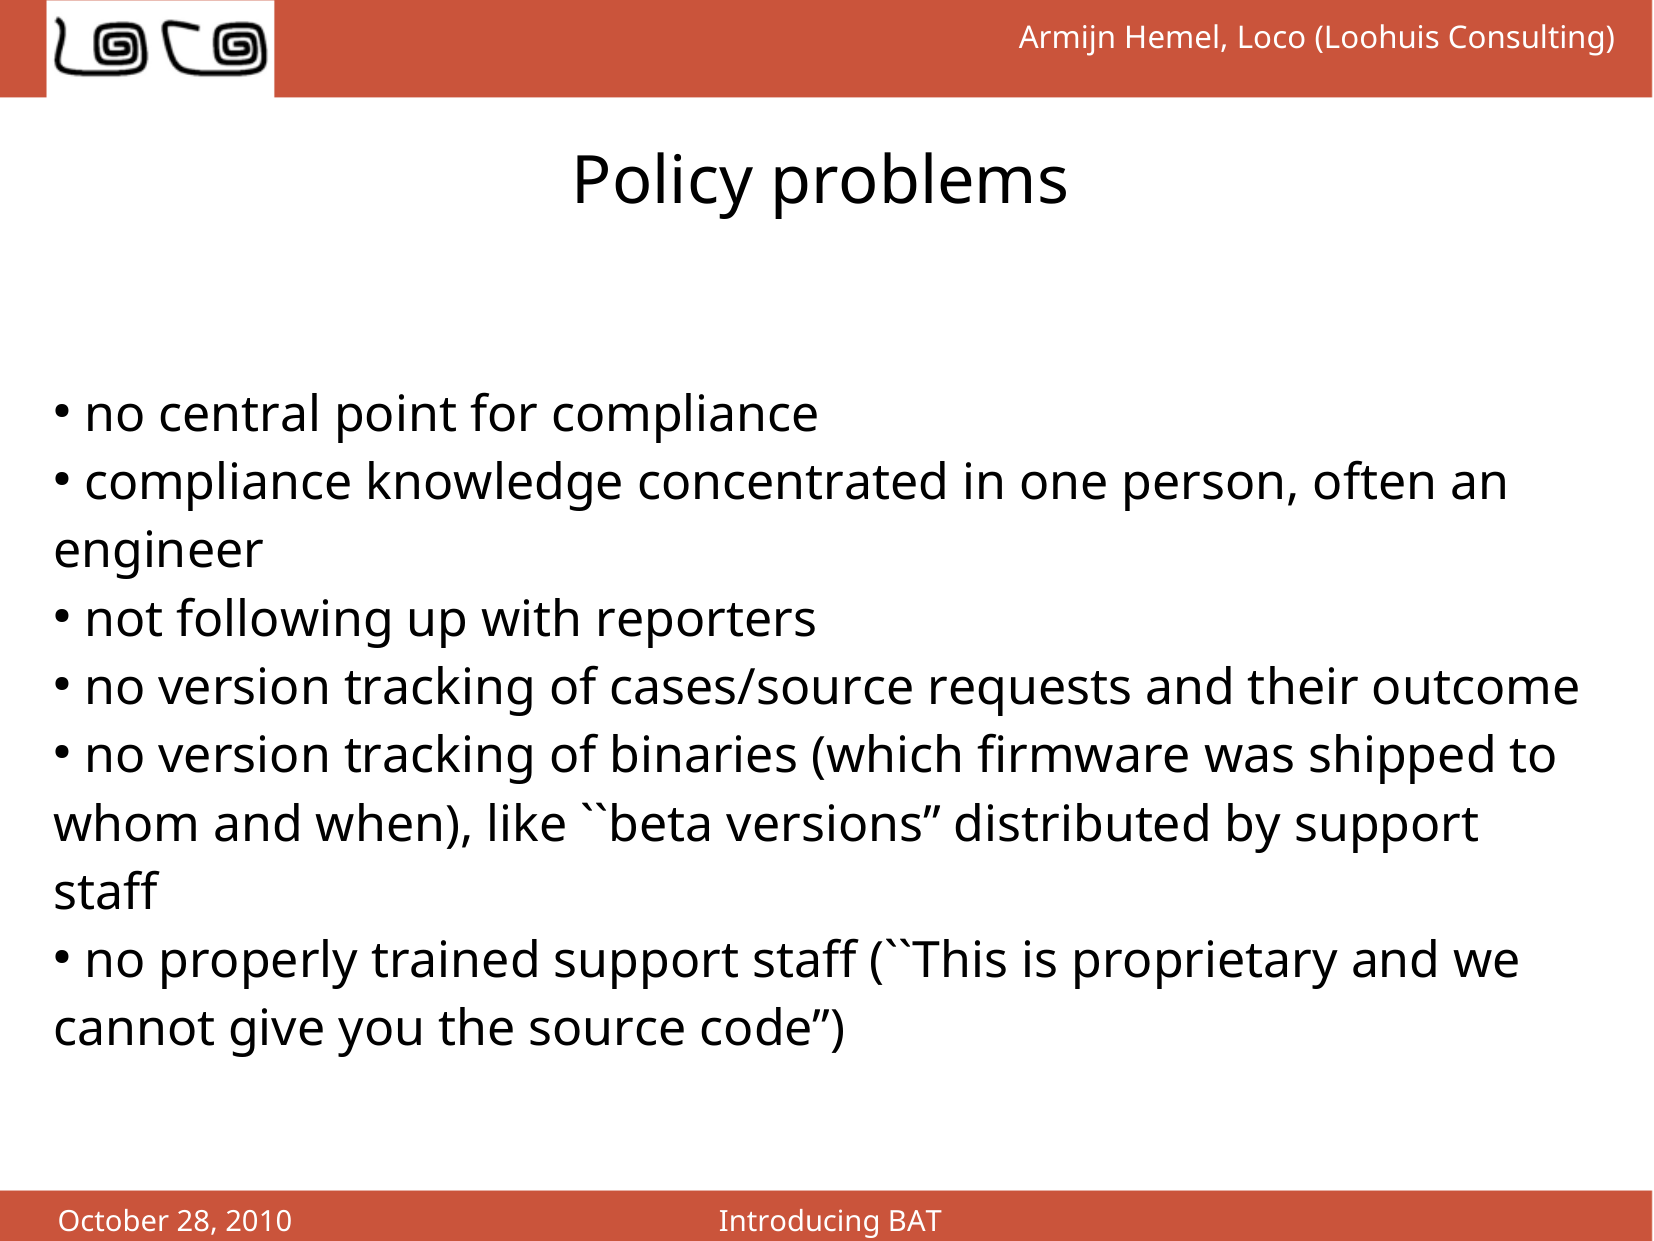

# Policy problems
 no central point for compliance
 compliance knowledge concentrated in one person, often an engineer
 not following up with reporters
 no version tracking of cases/source requests and their outcome
 no version tracking of binaries (which firmware was shipped to whom and when), like ``beta versions’’ distributed by support staff
 no properly trained support staff (``This is proprietary and we cannot give you the source code’’)
Comet: practical solution or crutch?